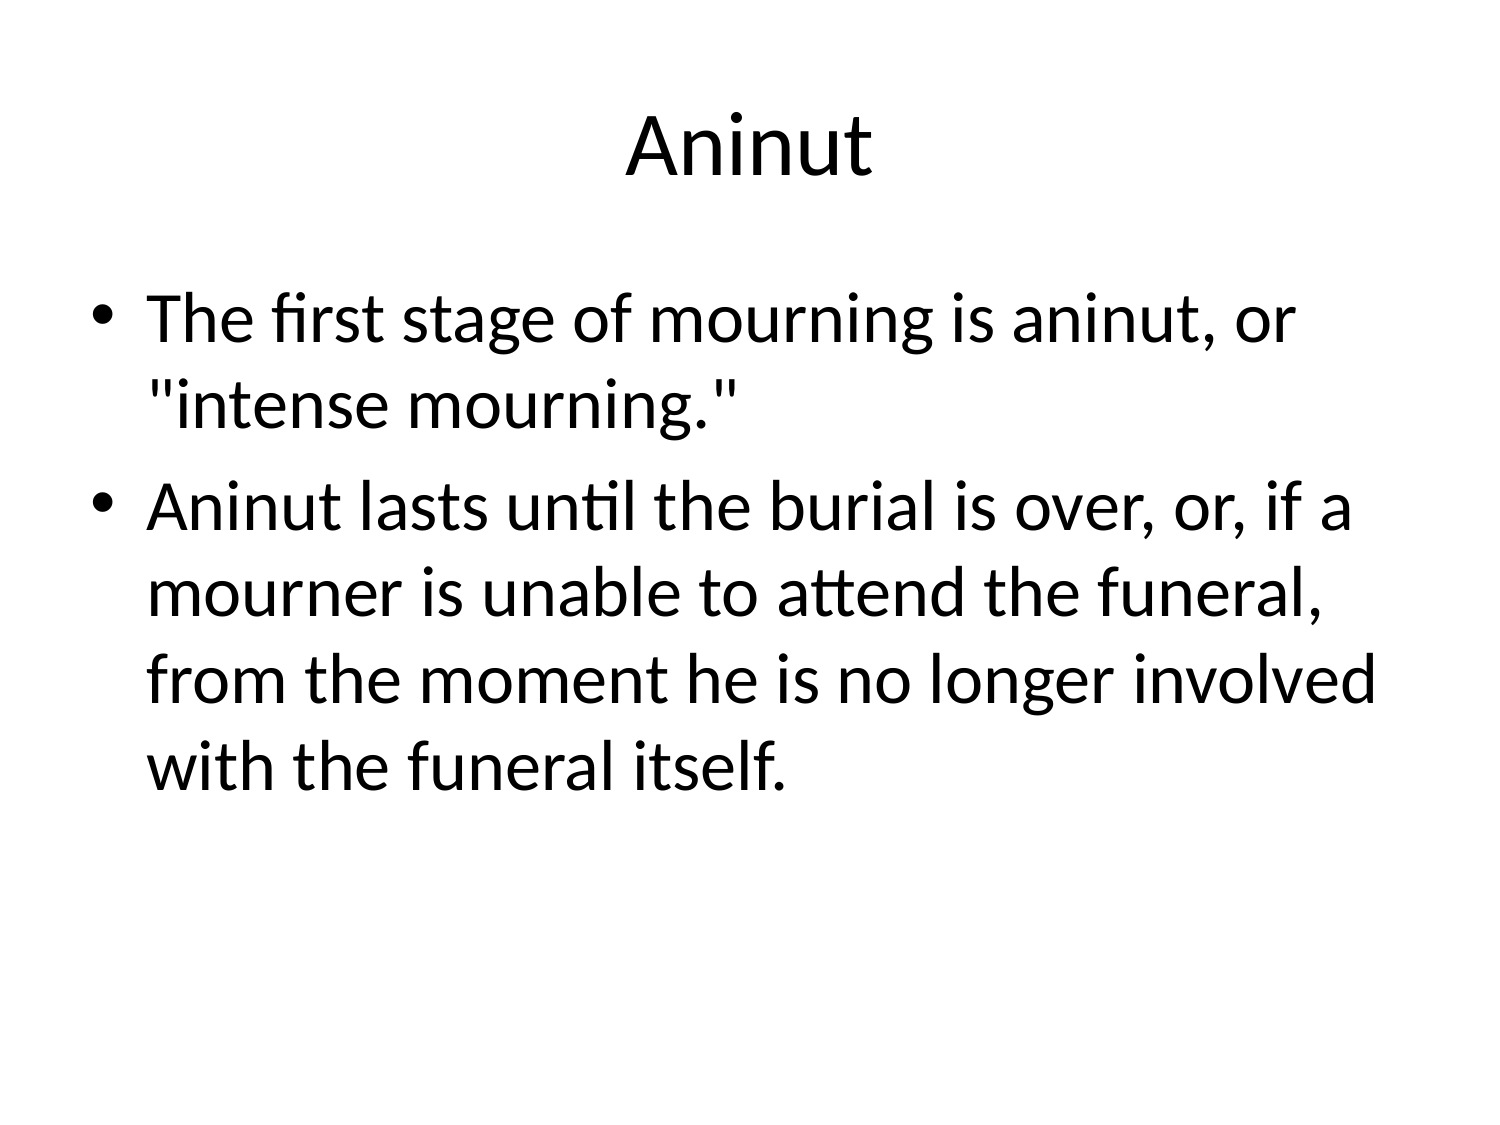

# Aninut
The first stage of mourning is aninut, or "intense mourning."
Aninut lasts until the burial is over, or, if a mourner is unable to attend the funeral, from the moment he is no longer involved with the funeral itself.